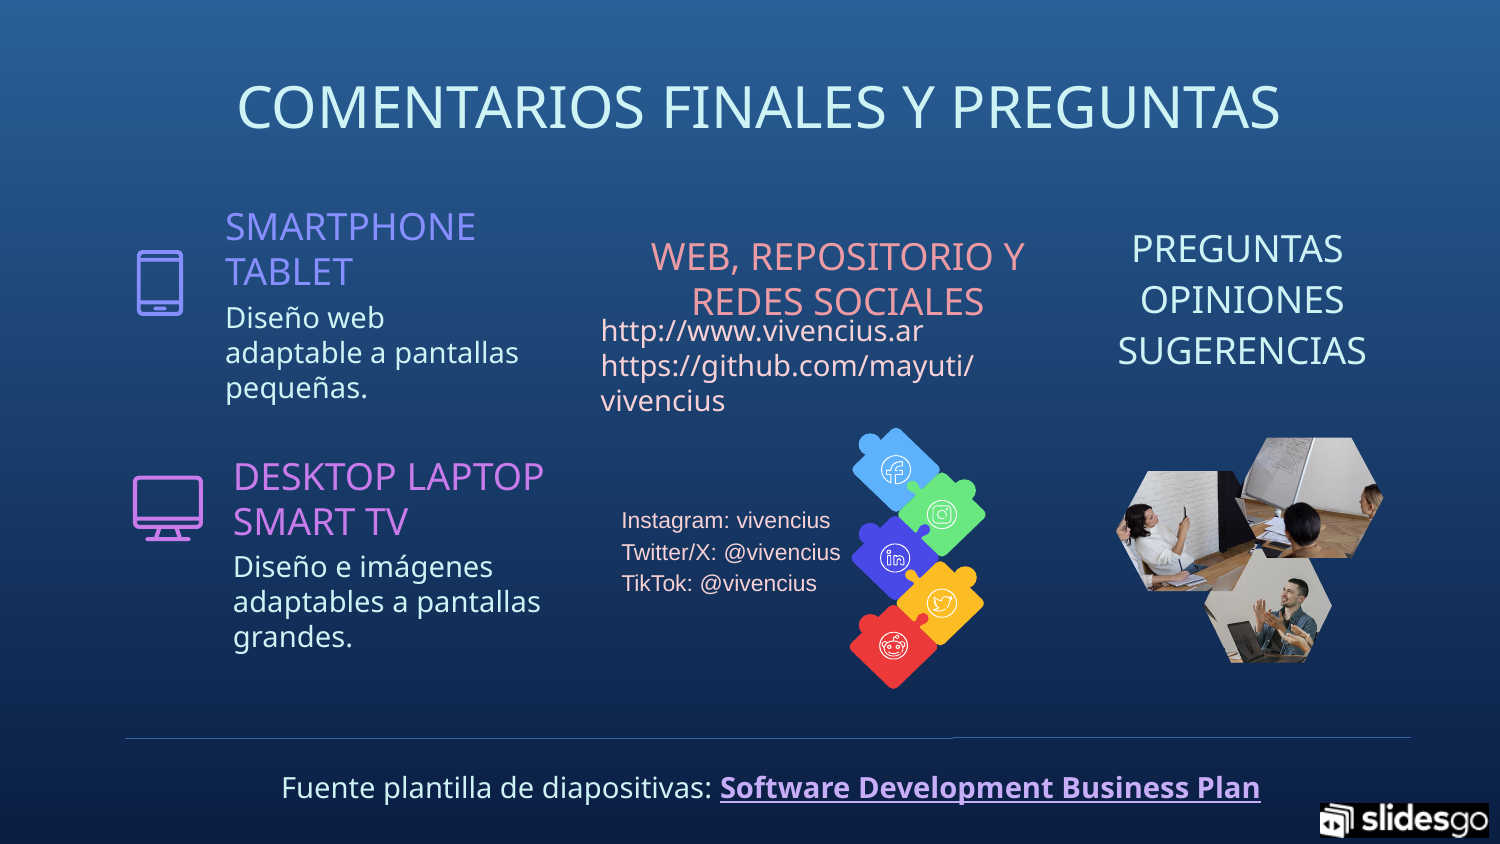

# COMENTARIOS FINALES Y PREGUNTAS
PREGUNTAS
OPINIONES SUGERENCIAS
SMARTPHONE TABLET
Diseño web adaptable a pantallas pequeñas.
WEB, REPOSITORIO Y REDES SOCIALES
http://www.vivencius.ar
https://github.com/mayuti/vivencius
DESKTOP LAPTOP SMART TV
Diseño e imágenes adaptables a pantallas grandes.
Instagram: vivencius
Twitter/X: @vivencius
TikTok: @vivencius
Fuente plantilla de diapositivas: Software Development Business Plan